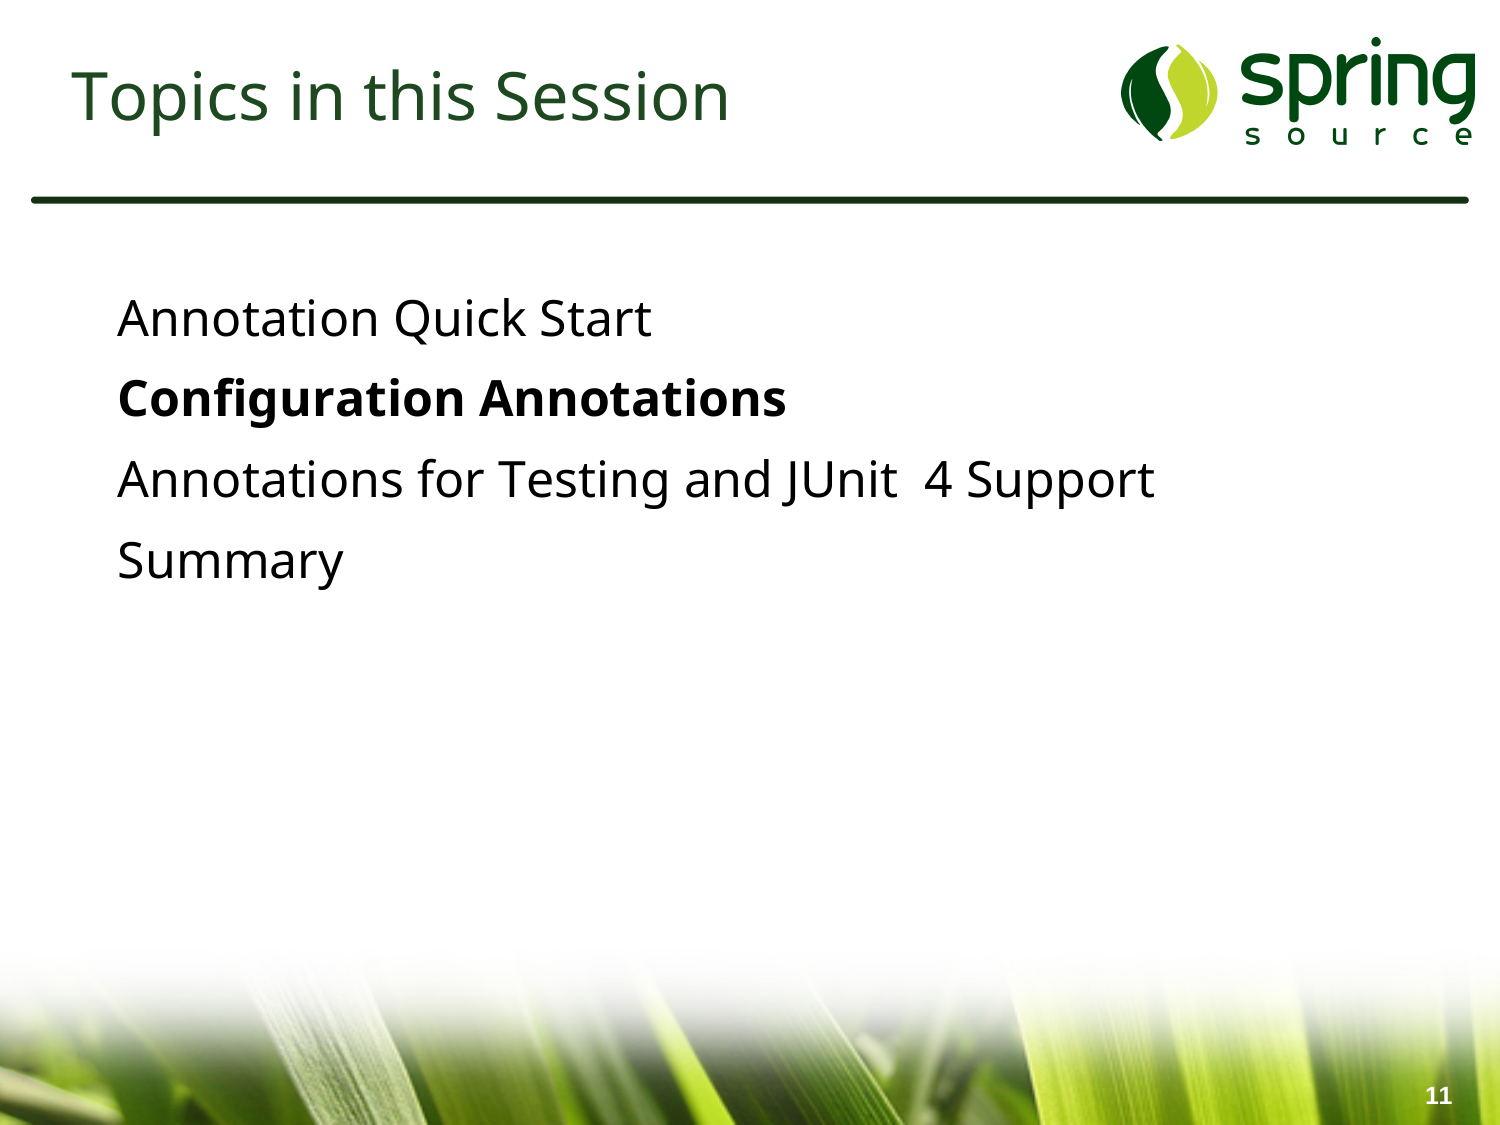

# Topics in this Session
Annotation Quick Start
Configuration Annotations
Annotations for Testing and JUnit 4 Support
Summary